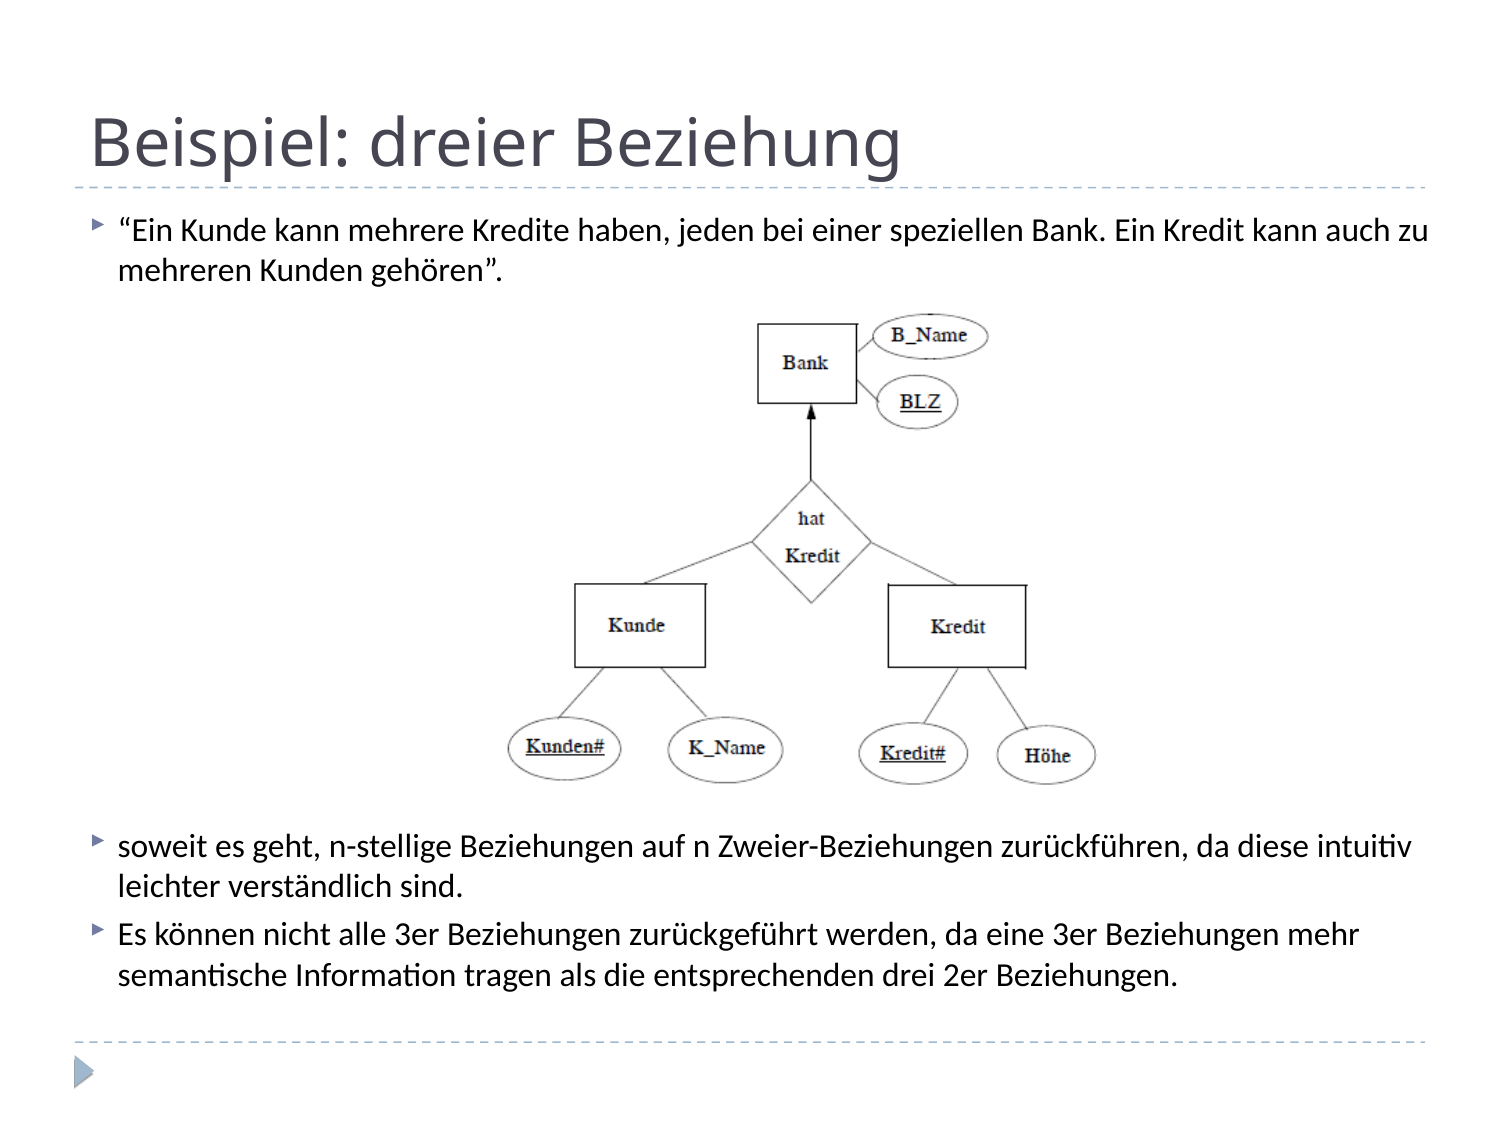

Beispiel: dreier Beziehung
# “Ein Kunde kann mehrere Kredite haben, jeden bei einer speziellen Bank. Ein Kredit kann auch zu mehreren Kunden gehören”.
soweit es geht, n-stellige Beziehungen auf n Zweier-Beziehungen zurückführen, da diese intuitiv leichter verständlich sind.
Es können nicht alle 3er Beziehungen zurückgeführt werden, da eine 3er Beziehungen mehr semantische Information tragen als die entsprechenden drei 2er Beziehungen.